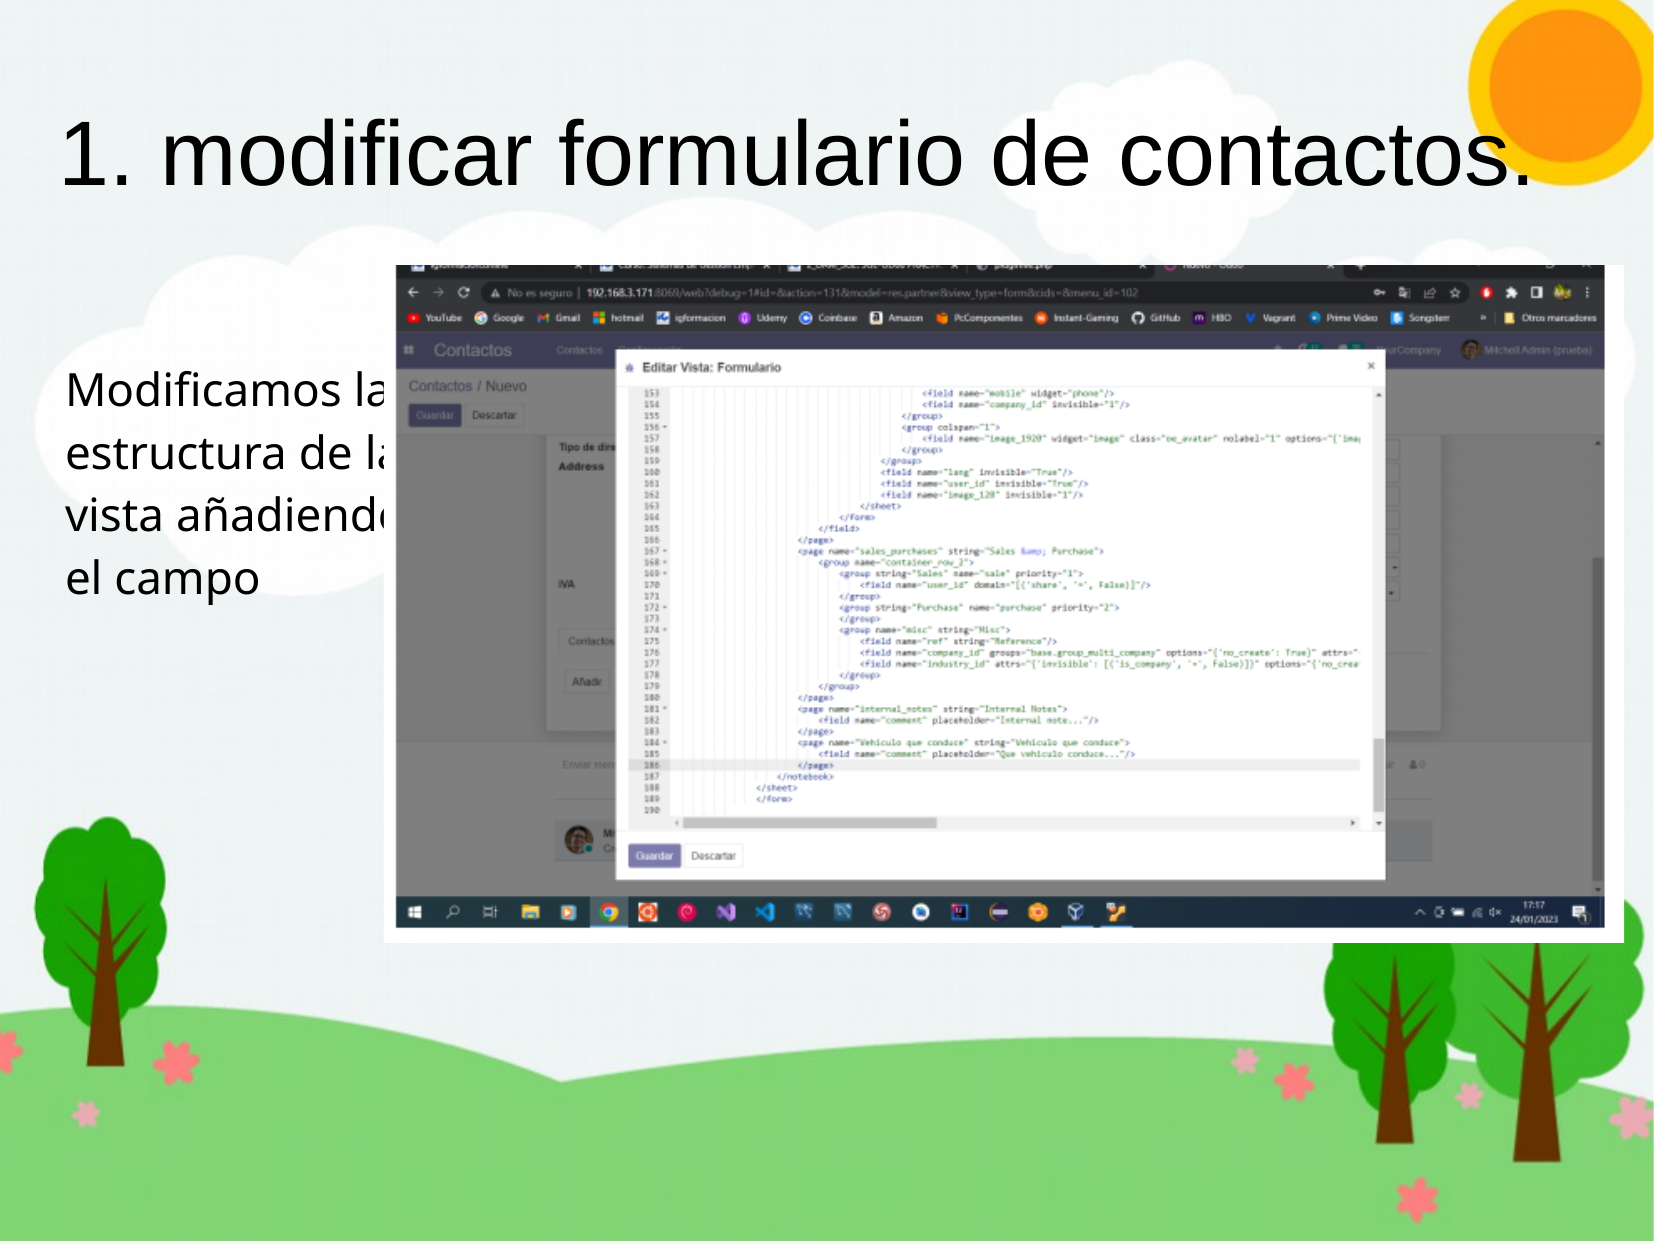

# 1. modificar formulario de contactos.
Modificamos la estructura de la vista añadiendo el campo